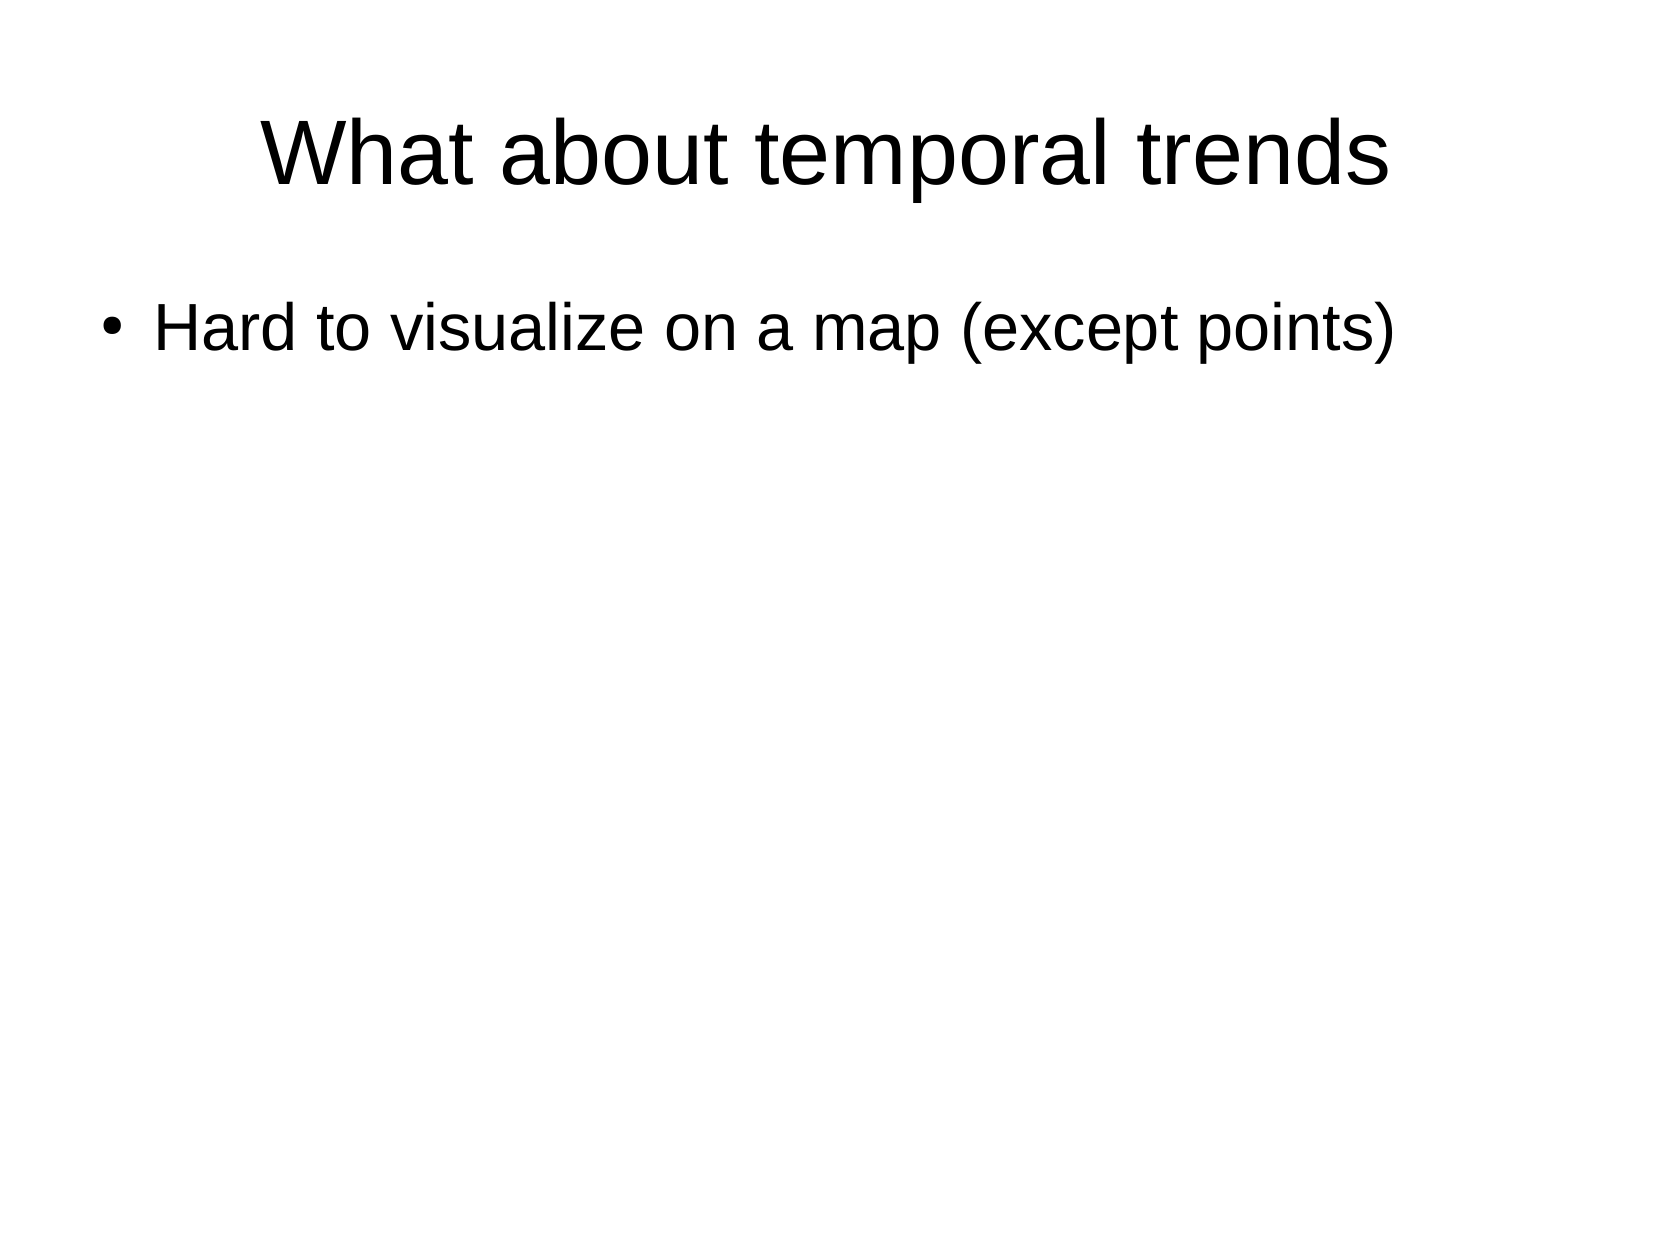

# What about temporal trends
Hard to visualize on a map (except points)